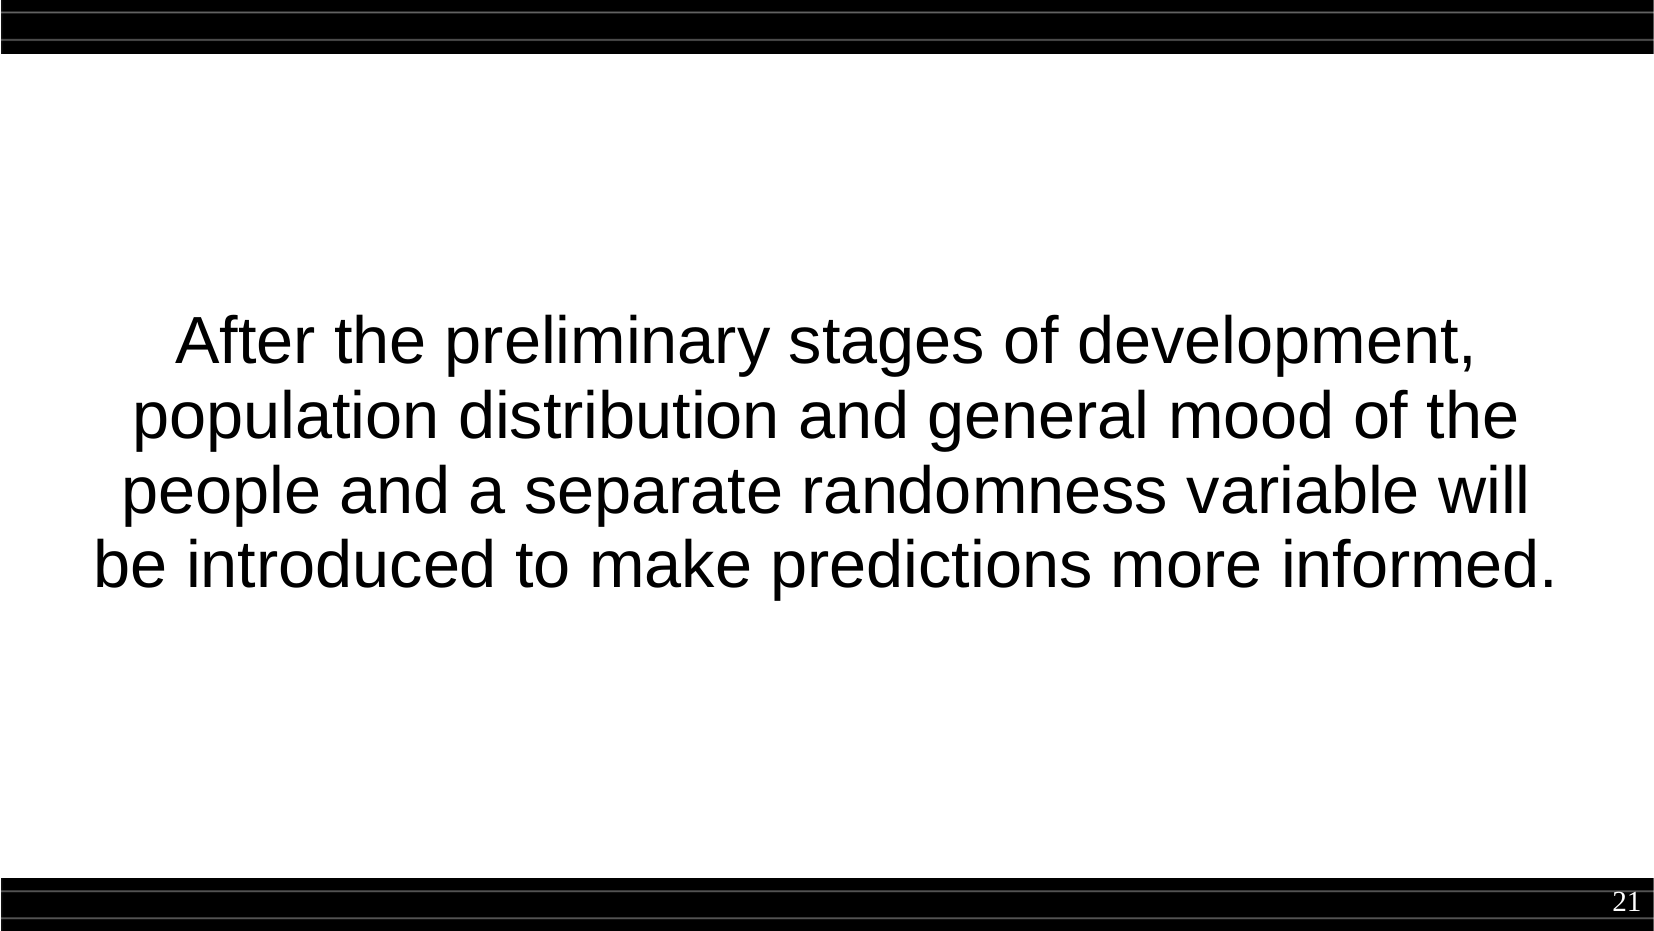

# After the preliminary stages of development, population distribution and general mood of the people and a separate randomness variable will be introduced to make predictions more informed.